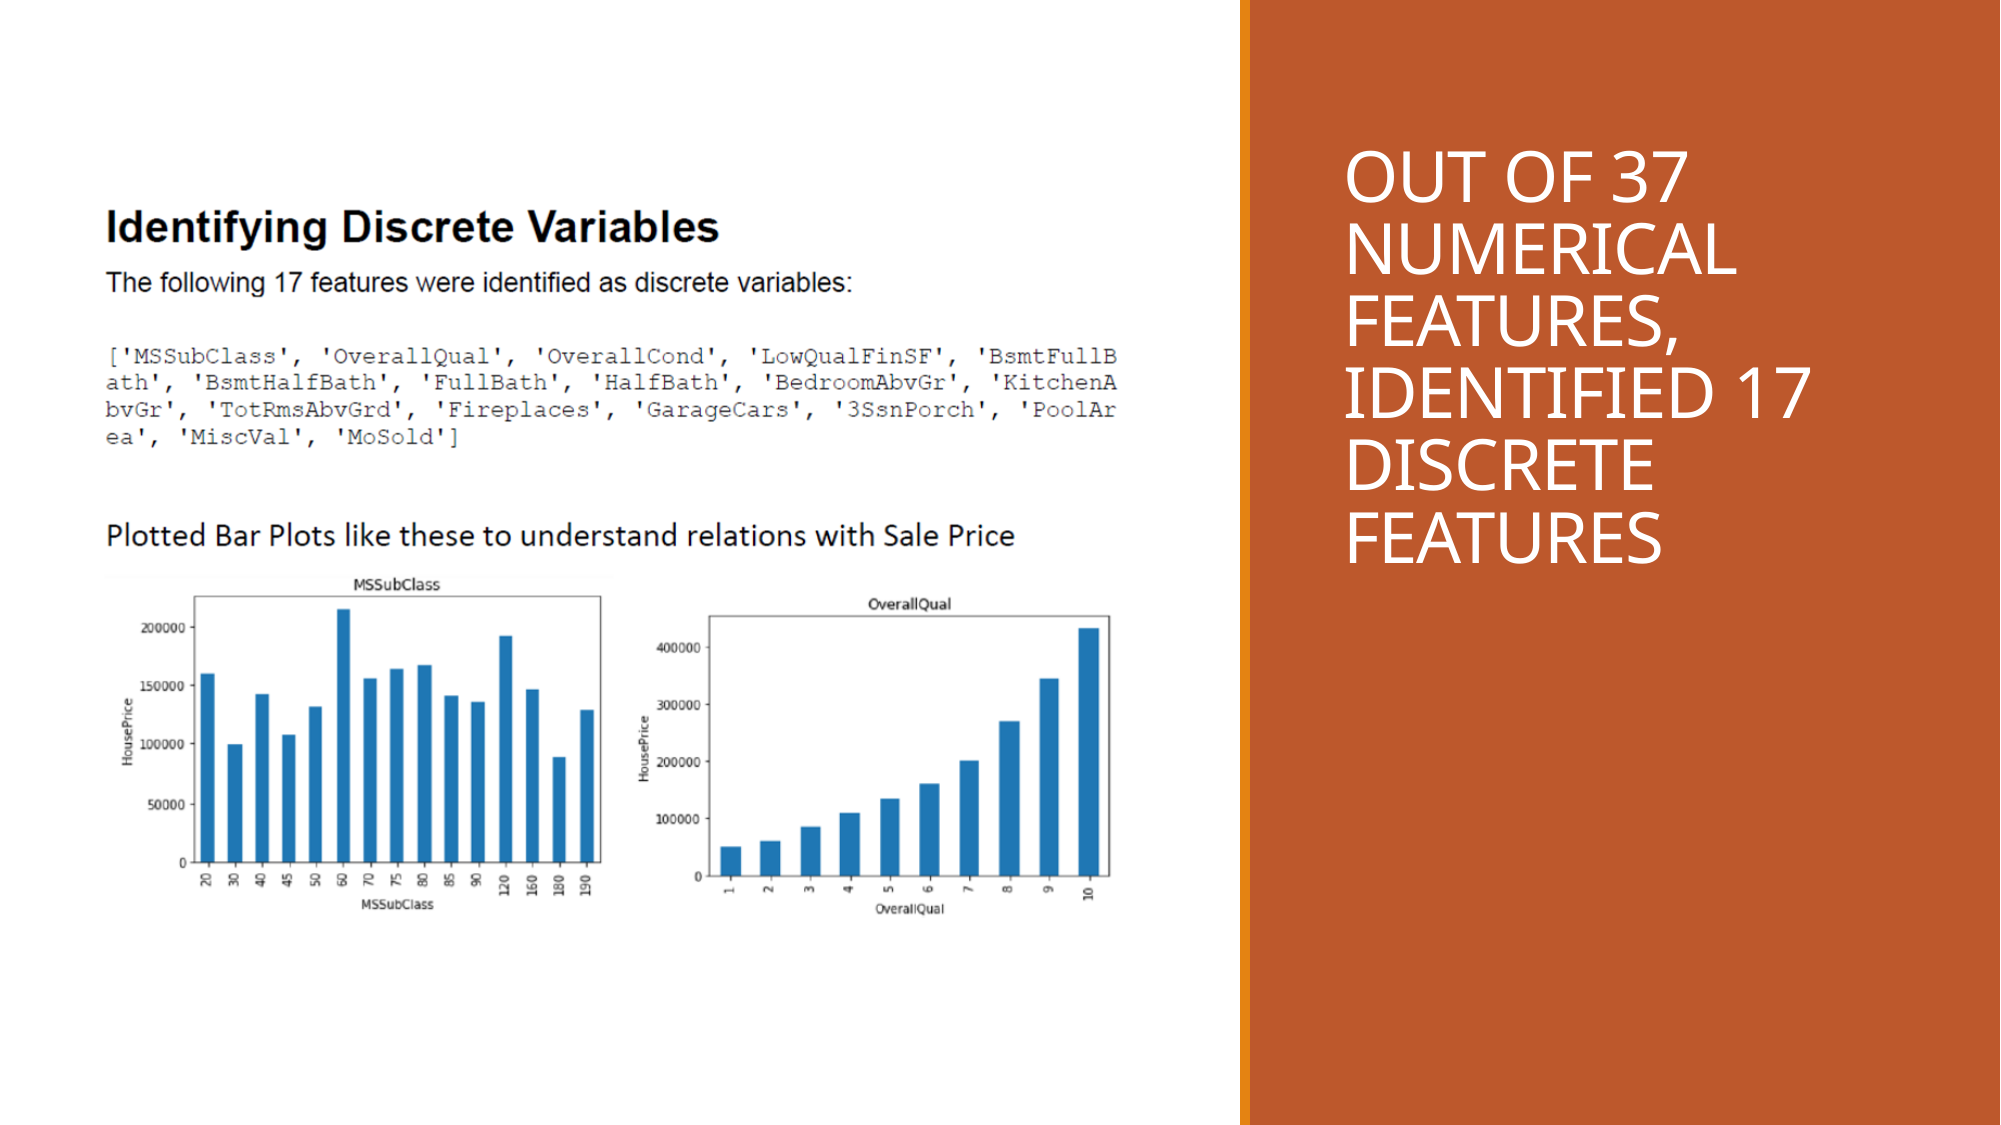

# Out of 37 Numerical Features, identified 17 discrete features